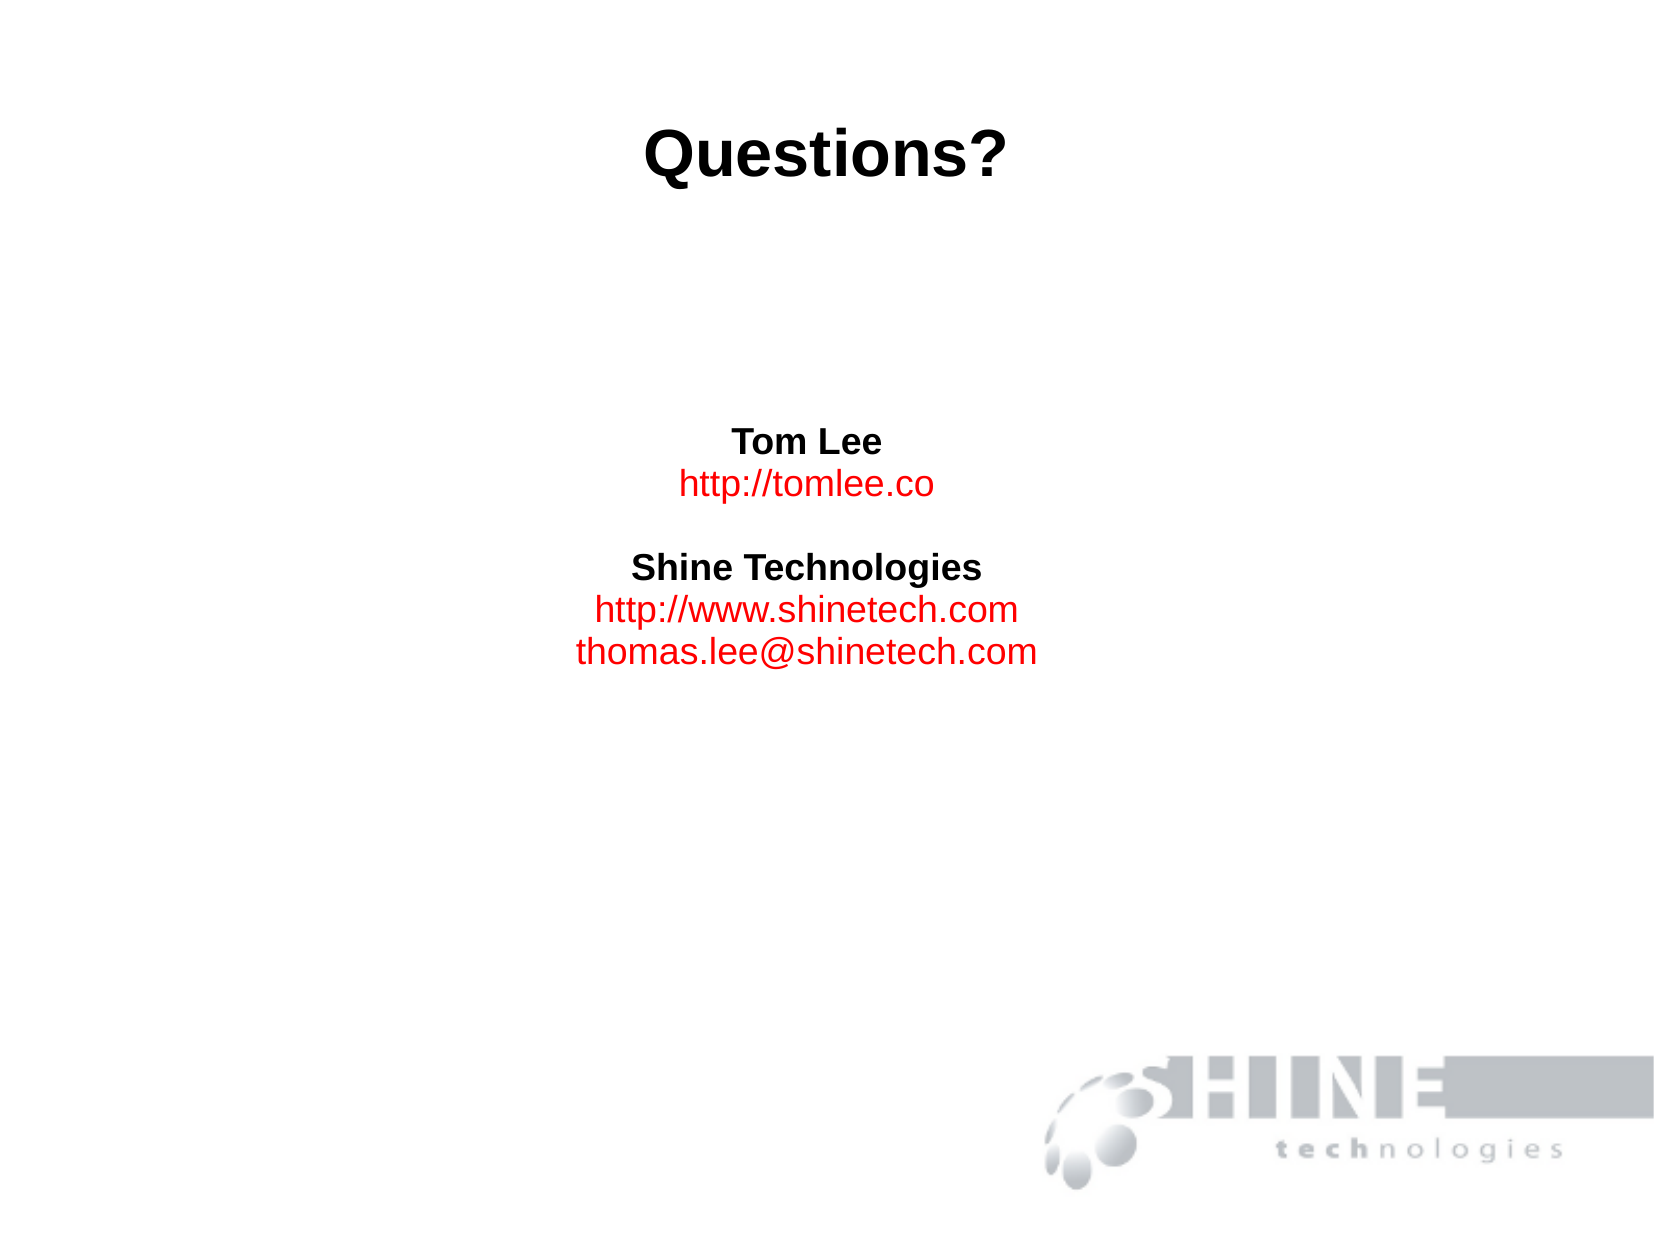

# Questions?
Tom Lee
http://tomlee.co
Shine Technologies
http://www.shinetech.com
thomas.lee@shinetech.com